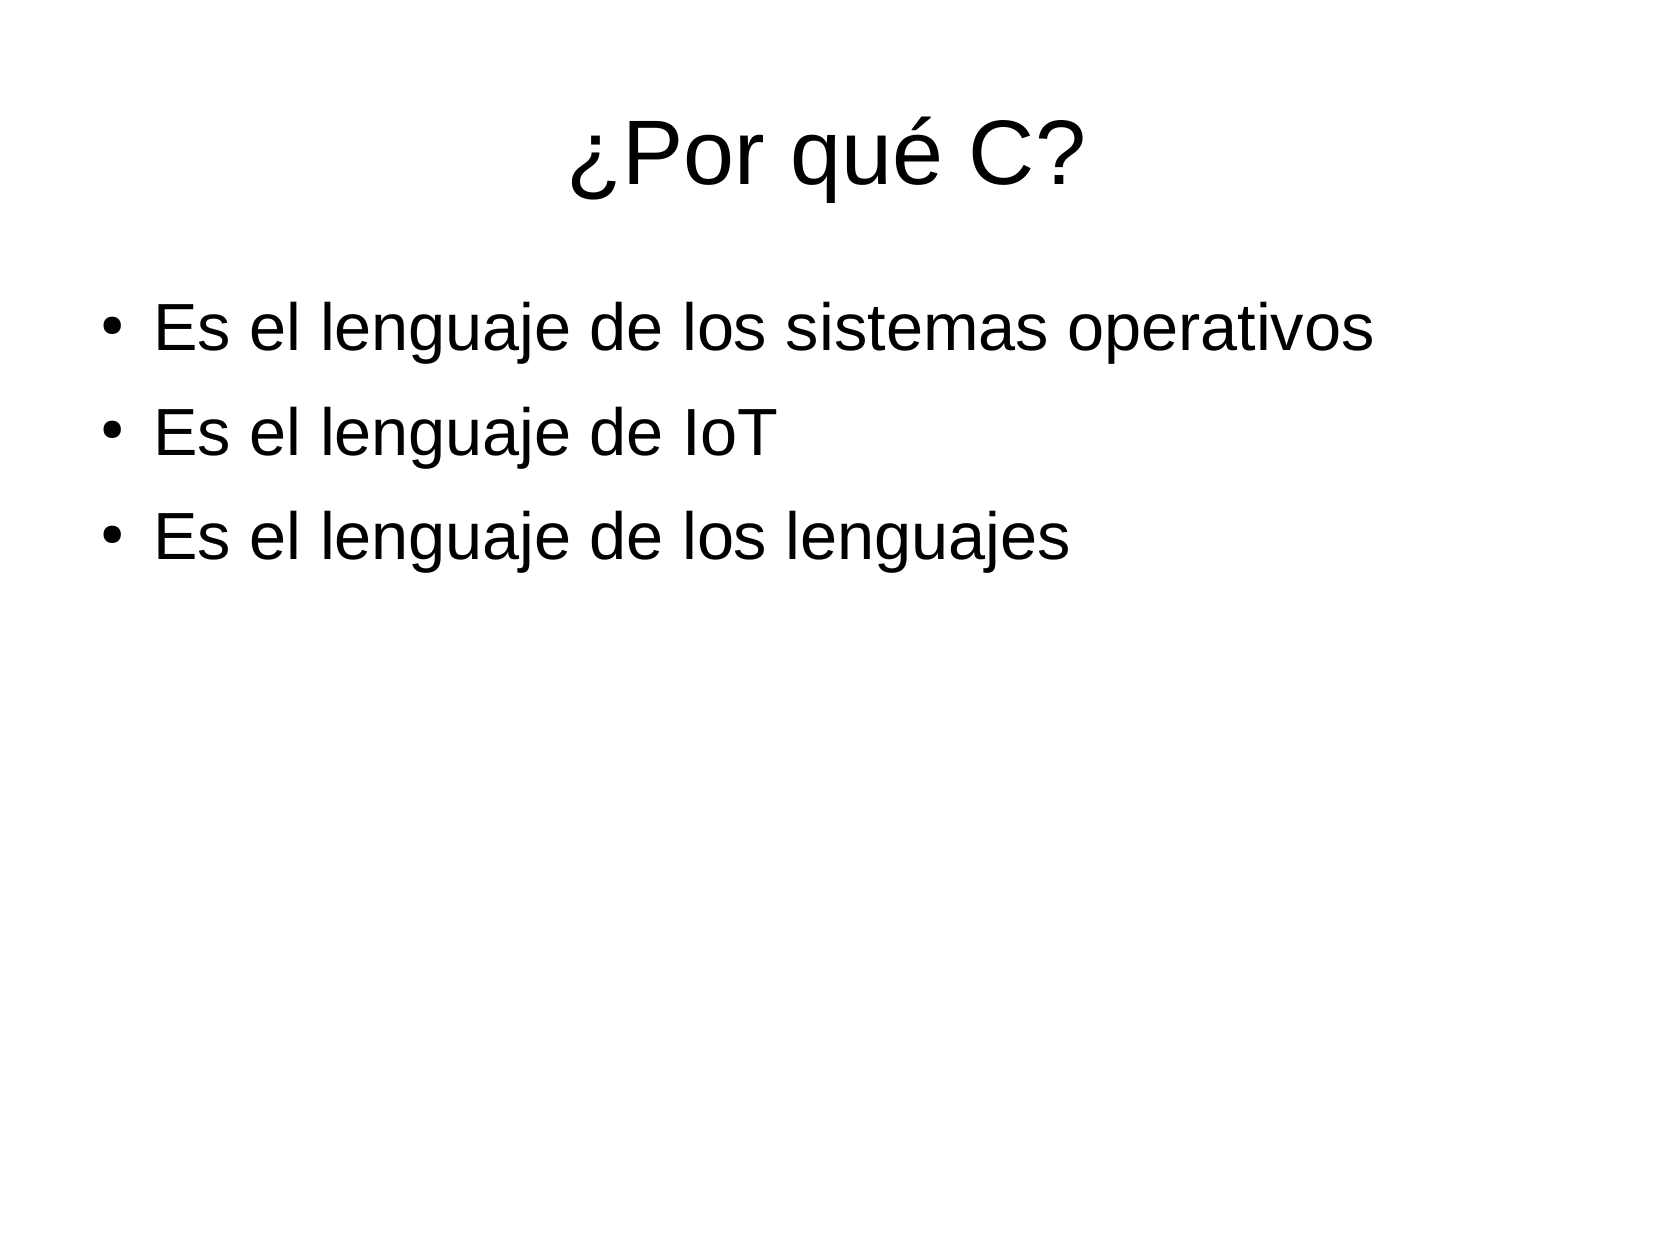

# ¿Por qué C?
Es el lenguaje de los sistemas operativos
Es el lenguaje de IoT
Es el lenguaje de los lenguajes